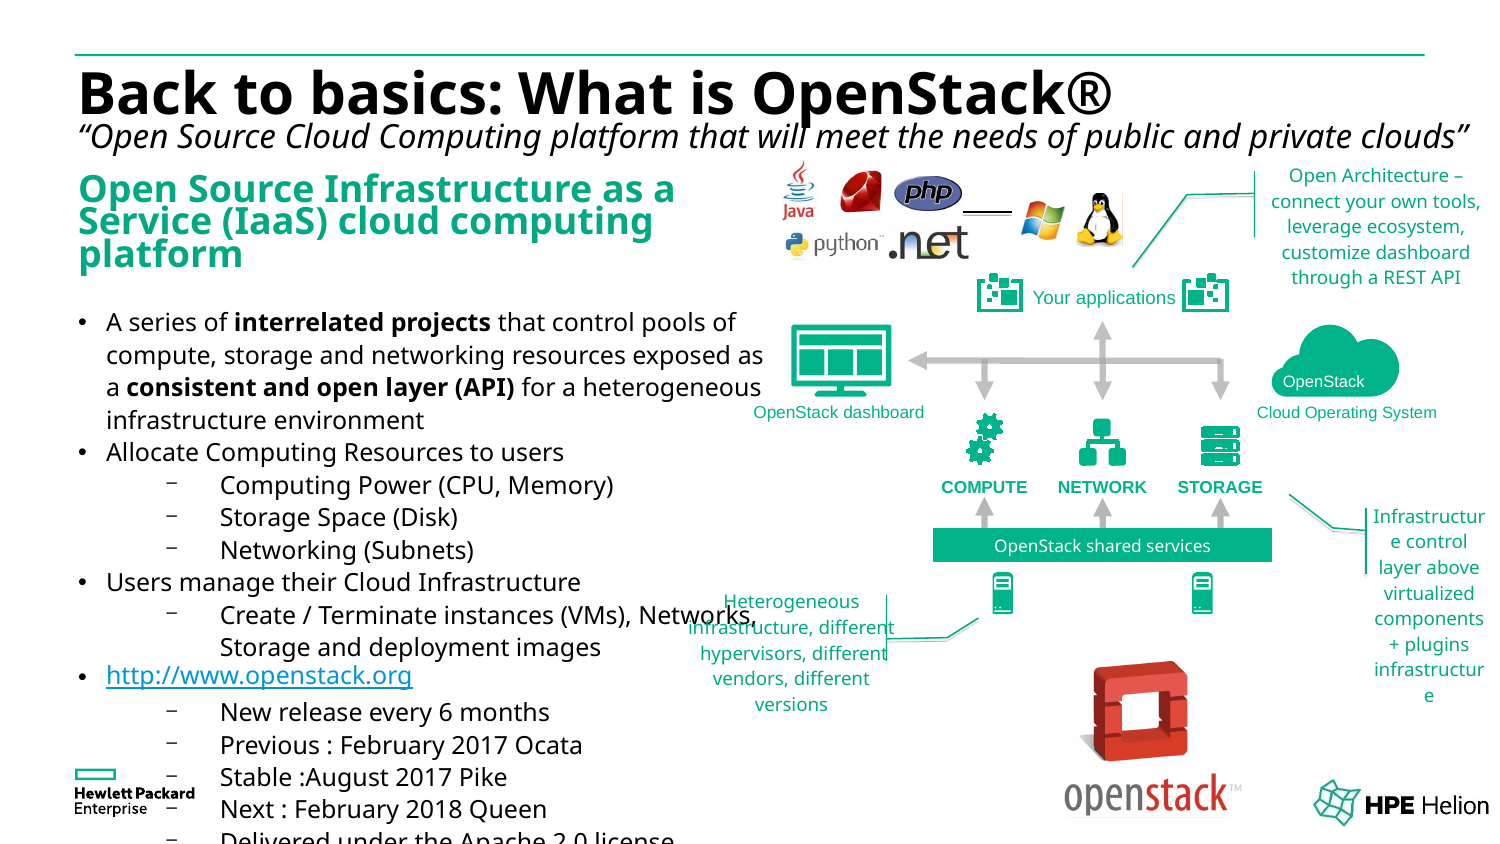

Back to basics: What is OpenStack®
# “Open Source Cloud Computing platform that will meet the needs of public and private clouds”
Open Architecture – connect your own tools, leverage ecosystem, customize dashboard through a REST API
Open Source Infrastructure as a Service (IaaS) cloud computing platform
A series of interrelated projects that control pools of compute, storage and networking resources exposed as a consistent and open layer (API) for a heterogeneous infrastructure environment
Allocate Computing Resources to users
Computing Power (CPU, Memory)
Storage Space (Disk)
Networking (Subnets)
Users manage their Cloud Infrastructure
Create / Terminate instances (VMs), Networks, Storage and deployment images
http://www.openstack.org
New release every 6 months
Previous : February 2017 Ocata
Stable :August 2017 Pike
Next : February 2018 Queen
Delivered under the Apache 2.0 license
Your applications
OpenStack
OpenStack dashboard
Cloud Operating System
COMPUTE
NETWORK
STORAGE
OpenStack shared services
Infrastructure control layer above virtualized components + plugins infrastructure
Heterogeneous infrastructure, different hypervisors, different vendors, different versions
Standard hardware